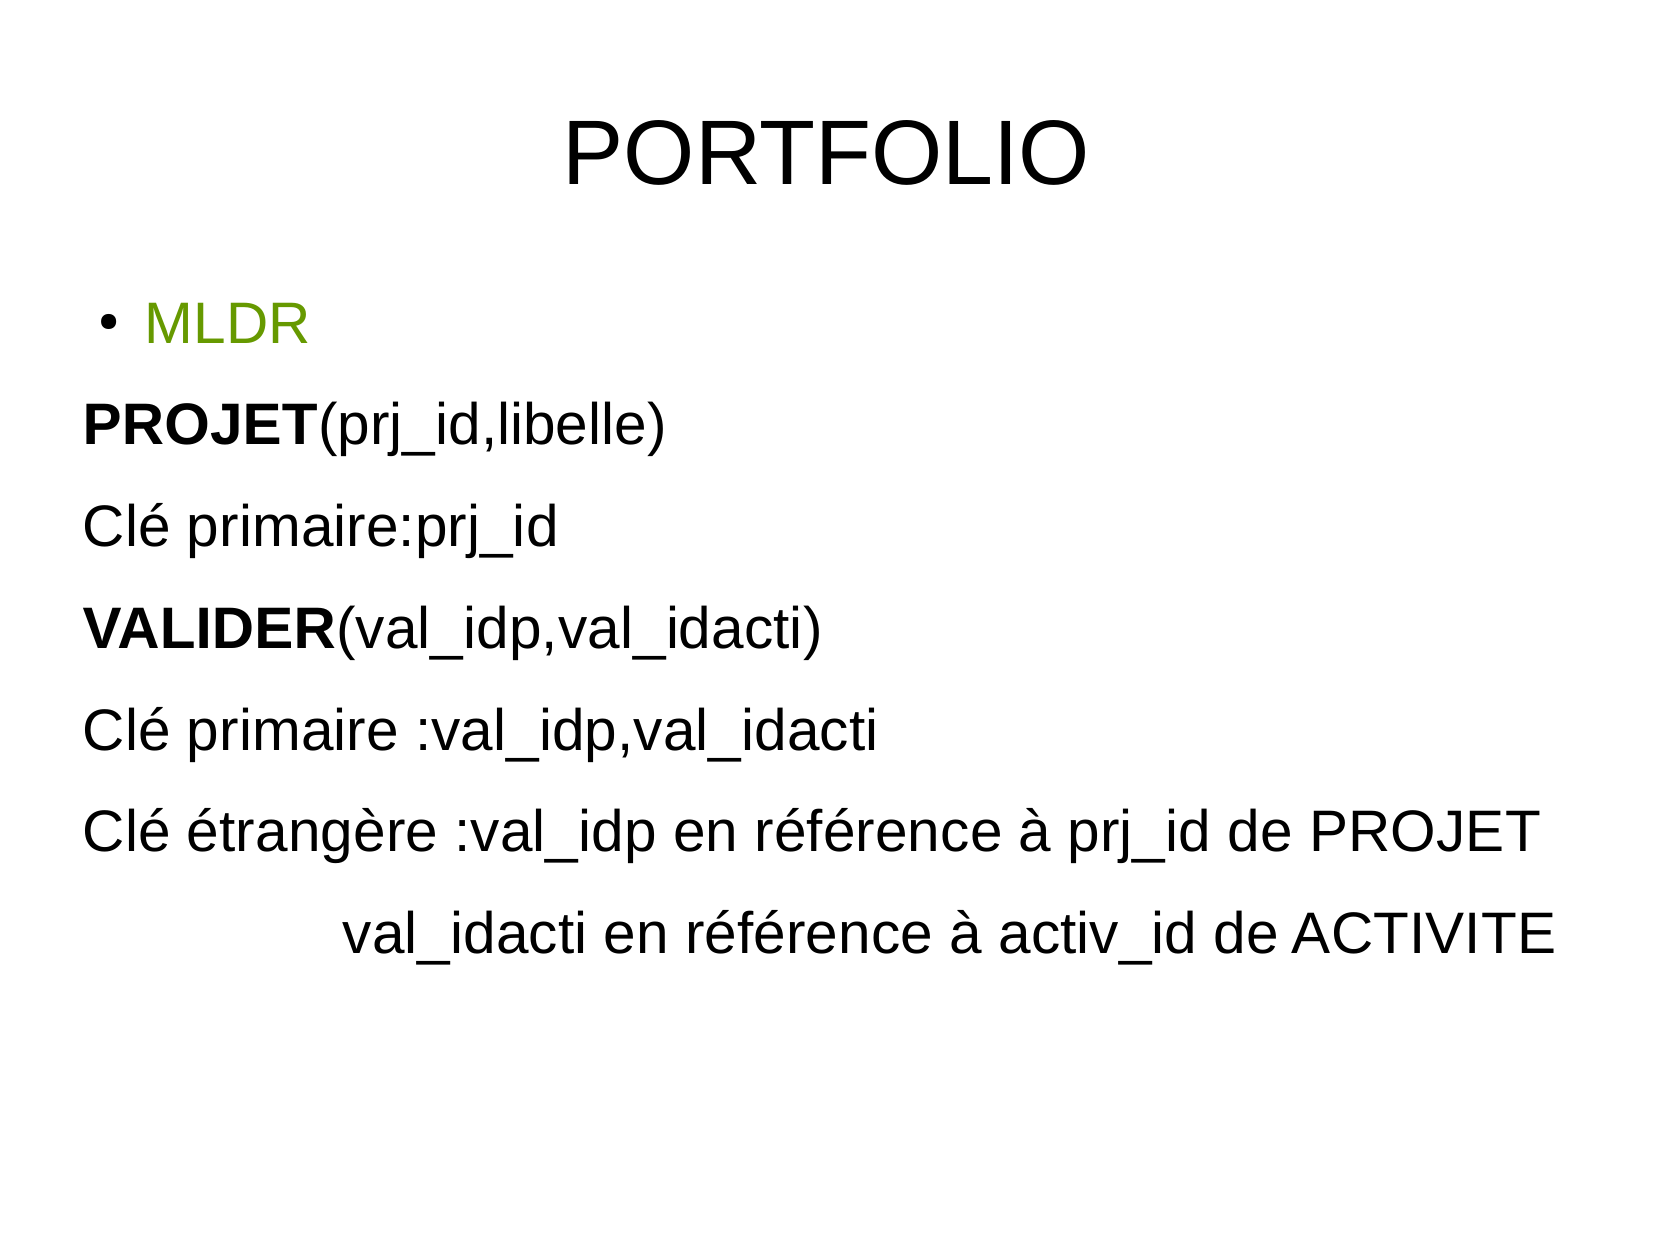

# PORTFOLIO
MLDR
PROJET(prj_id,libelle)
Clé primaire:prj_id
VALIDER(val_idp,val_idacti)
Clé primaire :val_idp,val_idacti
Clé étrangère :val_idp en référence à prj_id de PROJET
 val_idacti en référence à activ_id de ACTIVITE